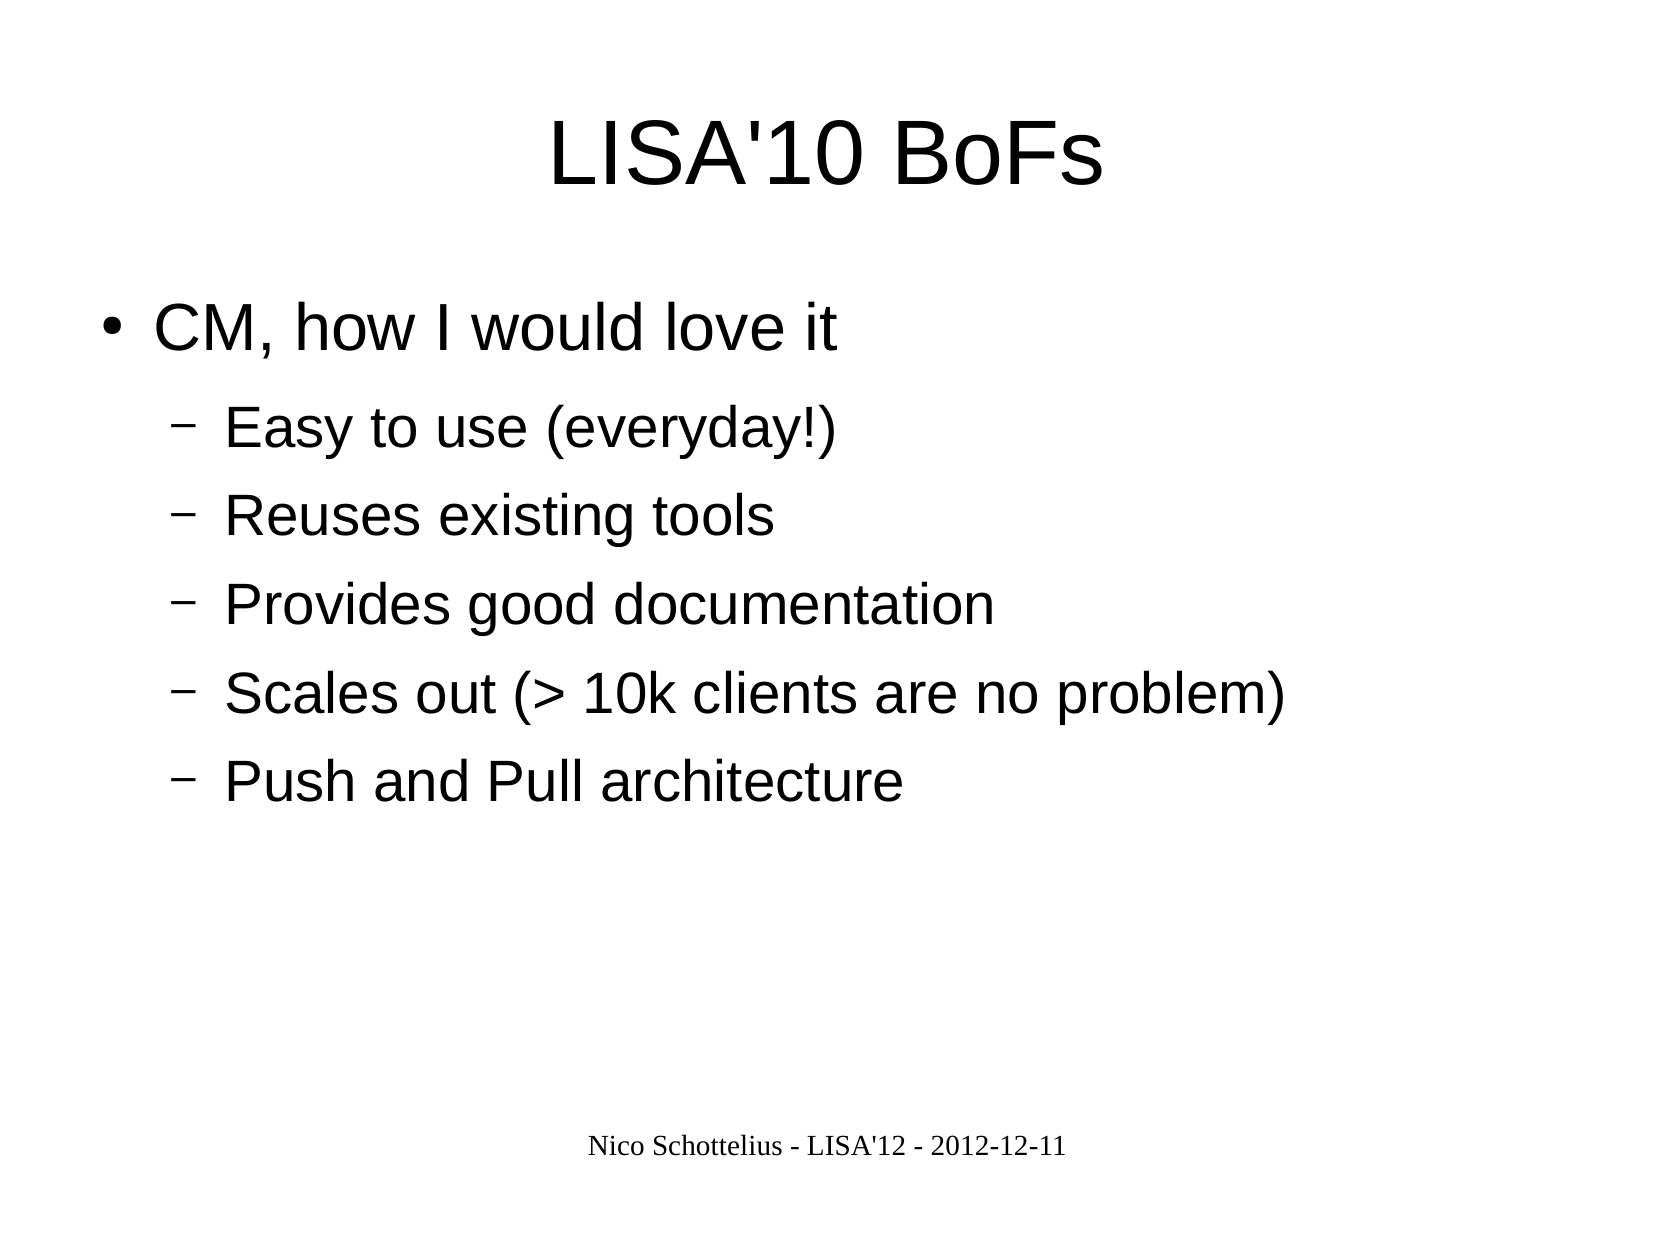

# LISA'10 BoFs
CM, how I would love it
Easy to use (everyday!)
Reuses existing tools
Provides good documentation
Scales out (> 10k clients are no problem)
Push and Pull architecture
Nico Schottelius - LISA'12 - 2012-12-11